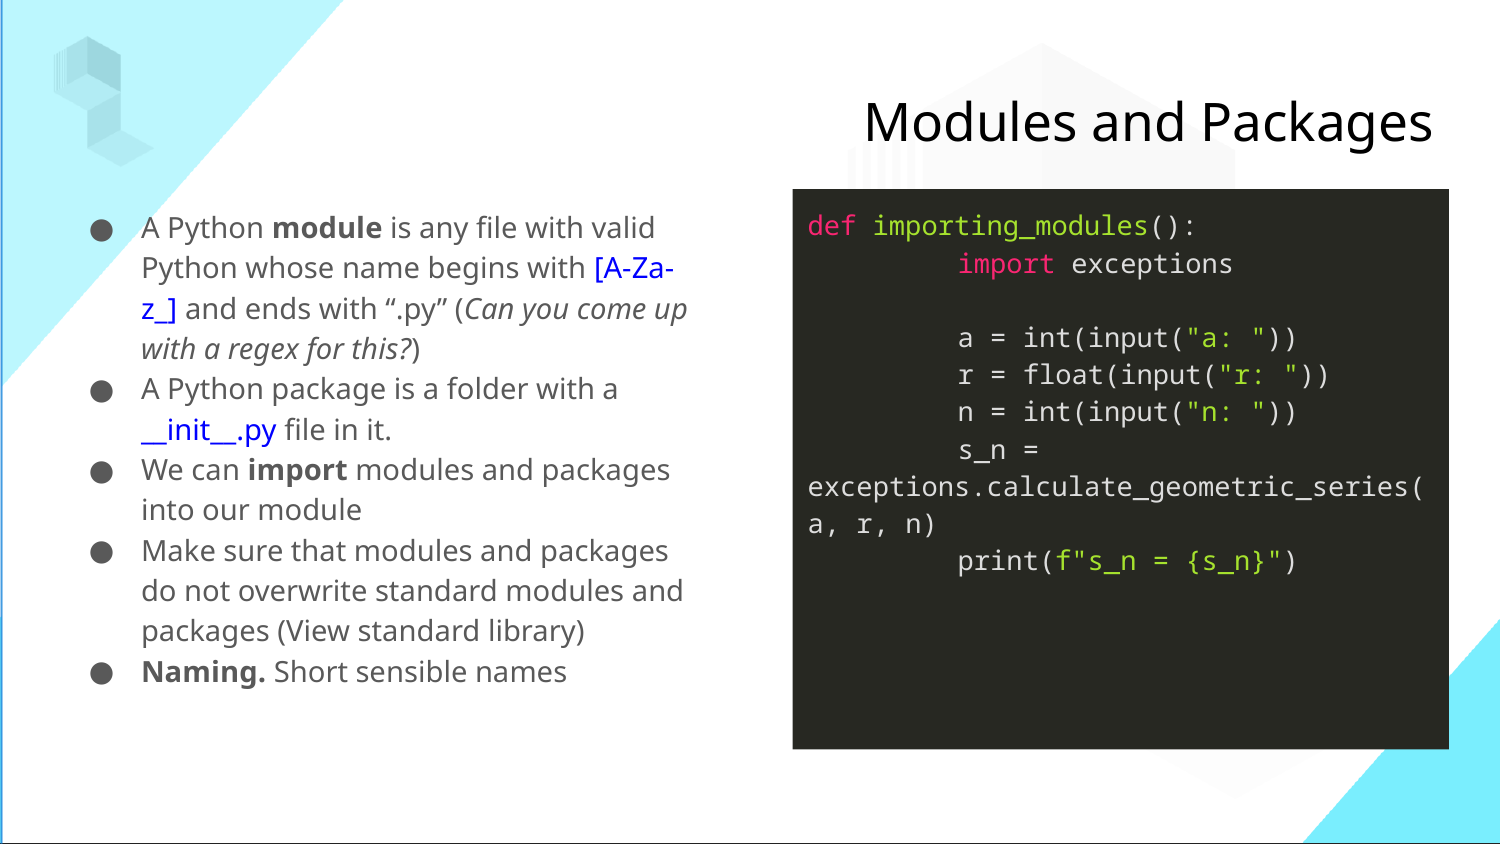

# Modules and Packages
A Python module is any file with valid Python whose name begins with [A-Za-z_] and ends with “.py” (Can you come up with a regex for this?)
A Python package is a folder with a __init__.py file in it.
We can import modules and packages into our module
Make sure that modules and packages do not overwrite standard modules and packages (View standard library)
Naming. Short sensible names
def importing_modules():
	import exceptions
	a = int(input("a: "))
	r = float(input("r: "))
	n = int(input("n: "))
	s_n = exceptions.calculate_geometric_series(a, r, n)
	print(f"s_n = {s_n}")